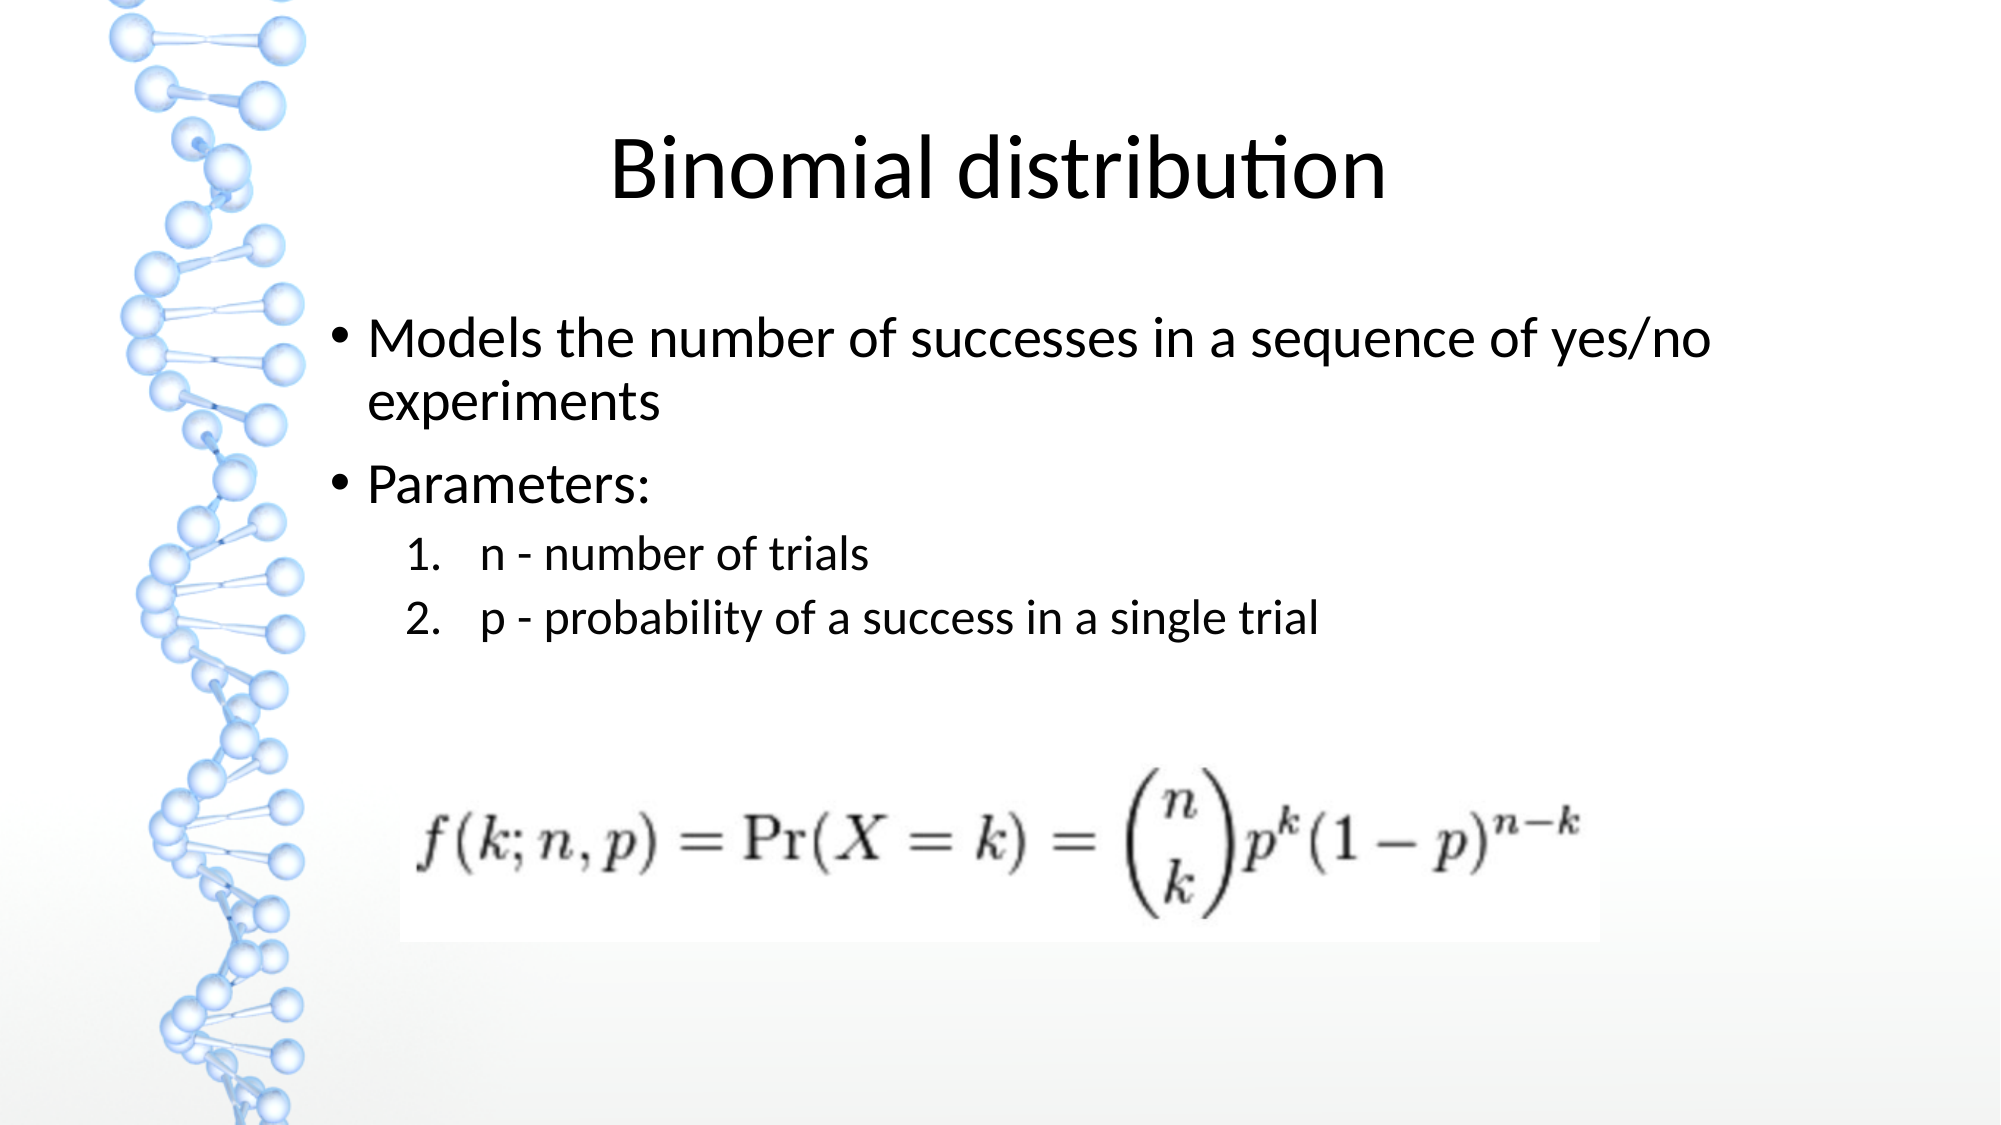

# Binomial distribution
Models the number of successes in a sequence of yes/no experiments
Parameters:
n - number of trials
p - probability of a success in a single trial